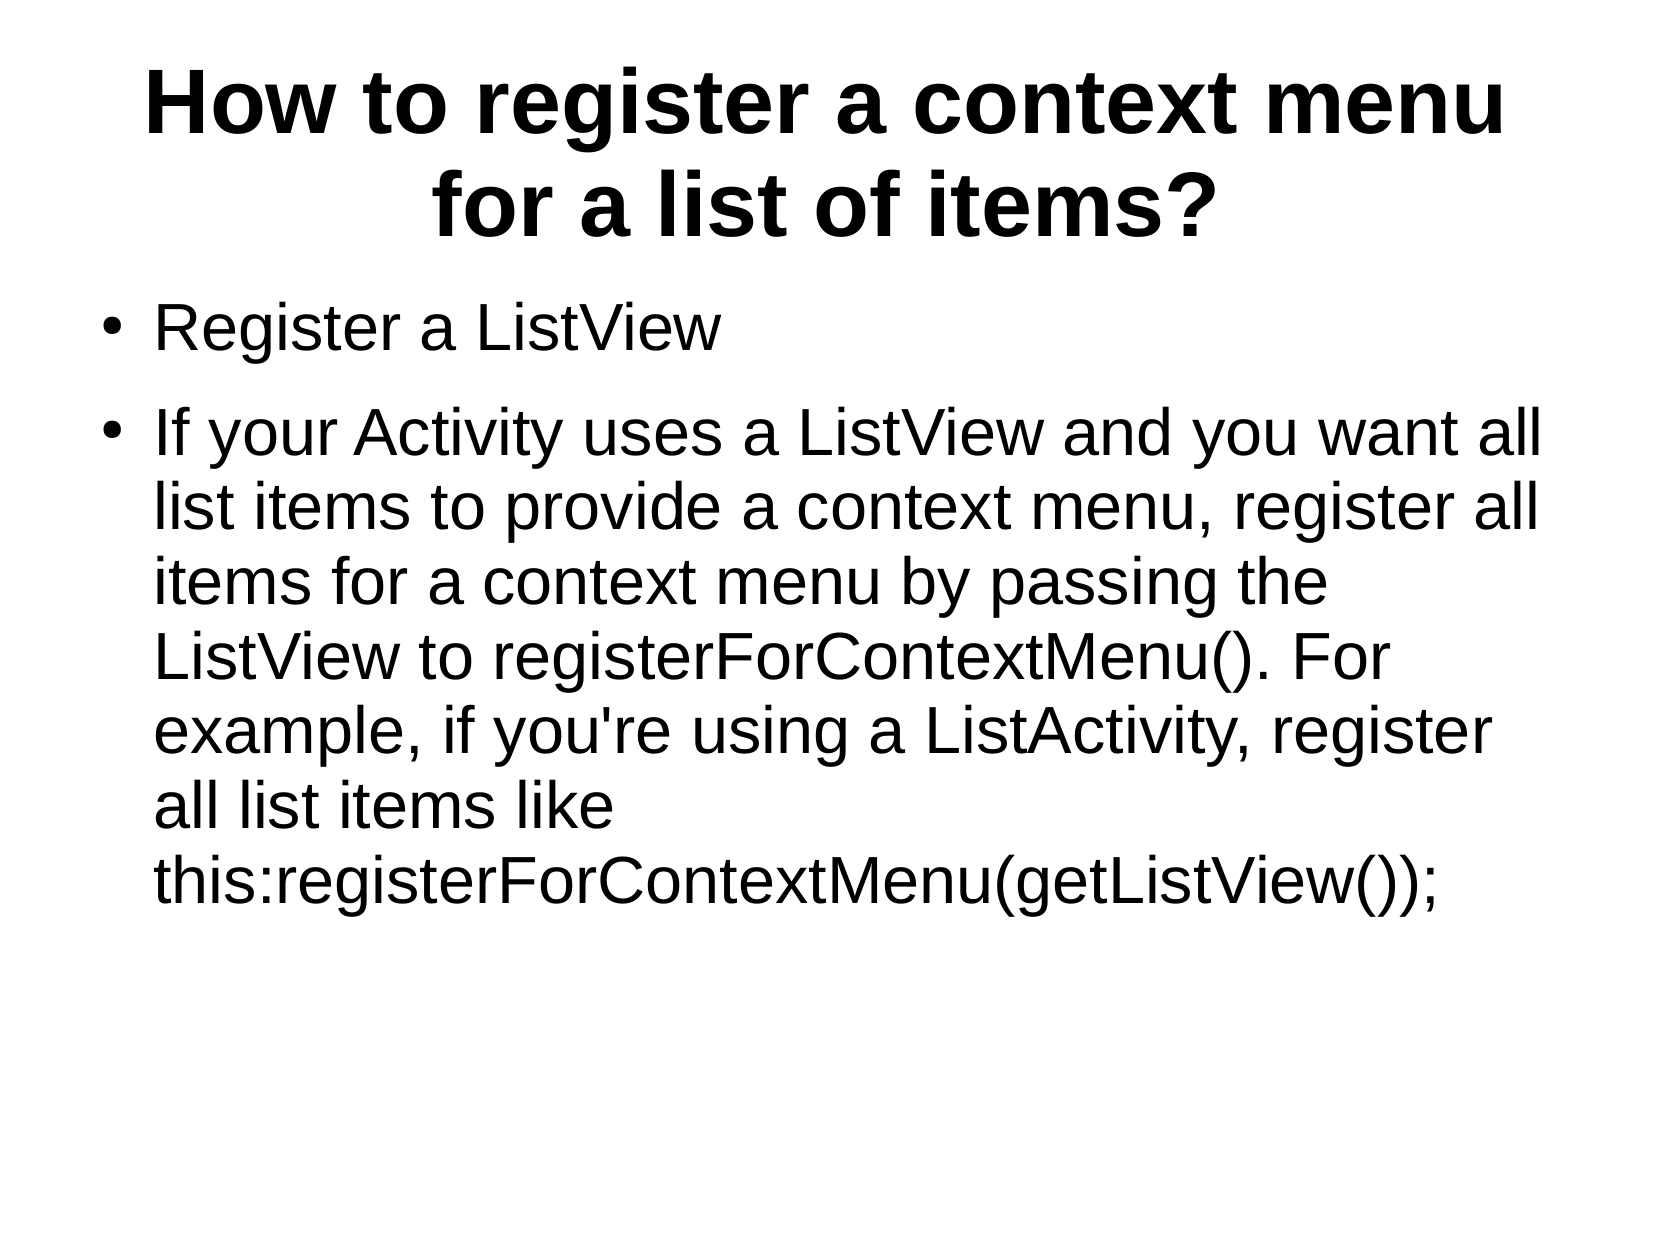

# How to register a context menu for a list of items?
Register a ListView
If your Activity uses a ListView and you want all list items to provide a context menu, register all items for a context menu by passing the ListView to registerForContextMenu(). For example, if you're using a ListActivity, register all list items like this:registerForContextMenu(getListView());